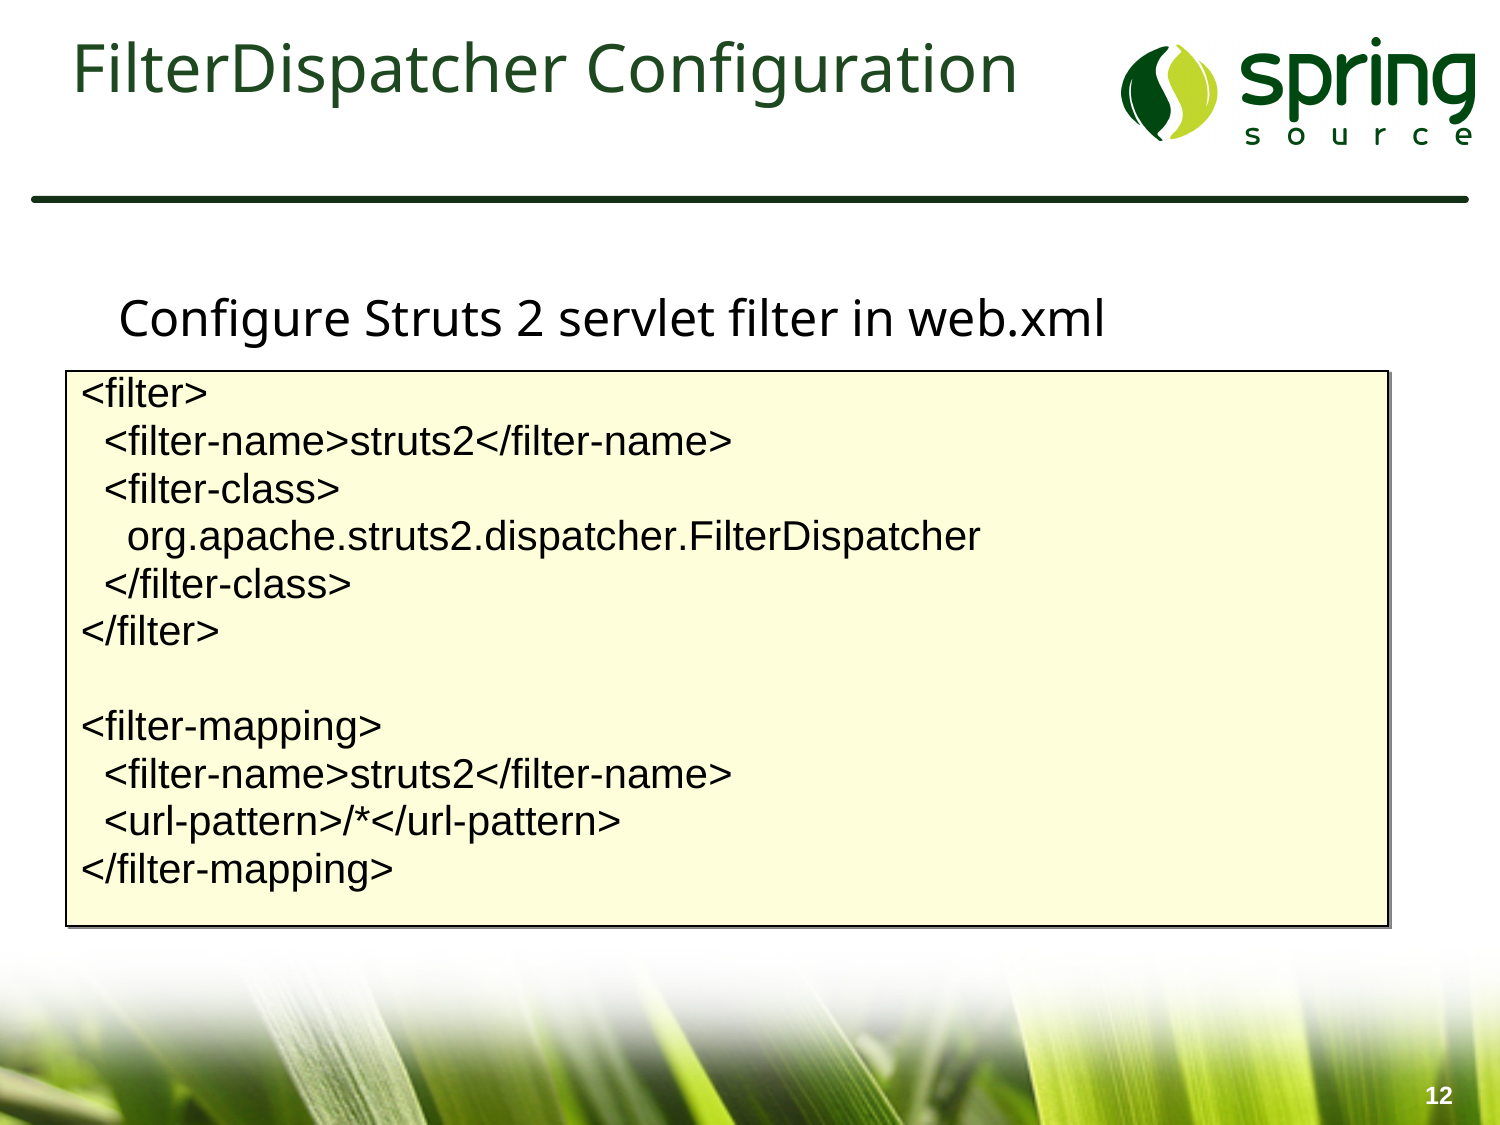

# FilterDispatcher Configuration
Configure Struts 2 servlet filter in web.xml
<filter>
 <filter-name>struts2</filter-name>
 <filter-class>
 org.apache.struts2.dispatcher.FilterDispatcher
 </filter-class>
</filter>
<filter-mapping>
 <filter-name>struts2</filter-name>
 <url-pattern>/*</url-pattern>
</filter-mapping>